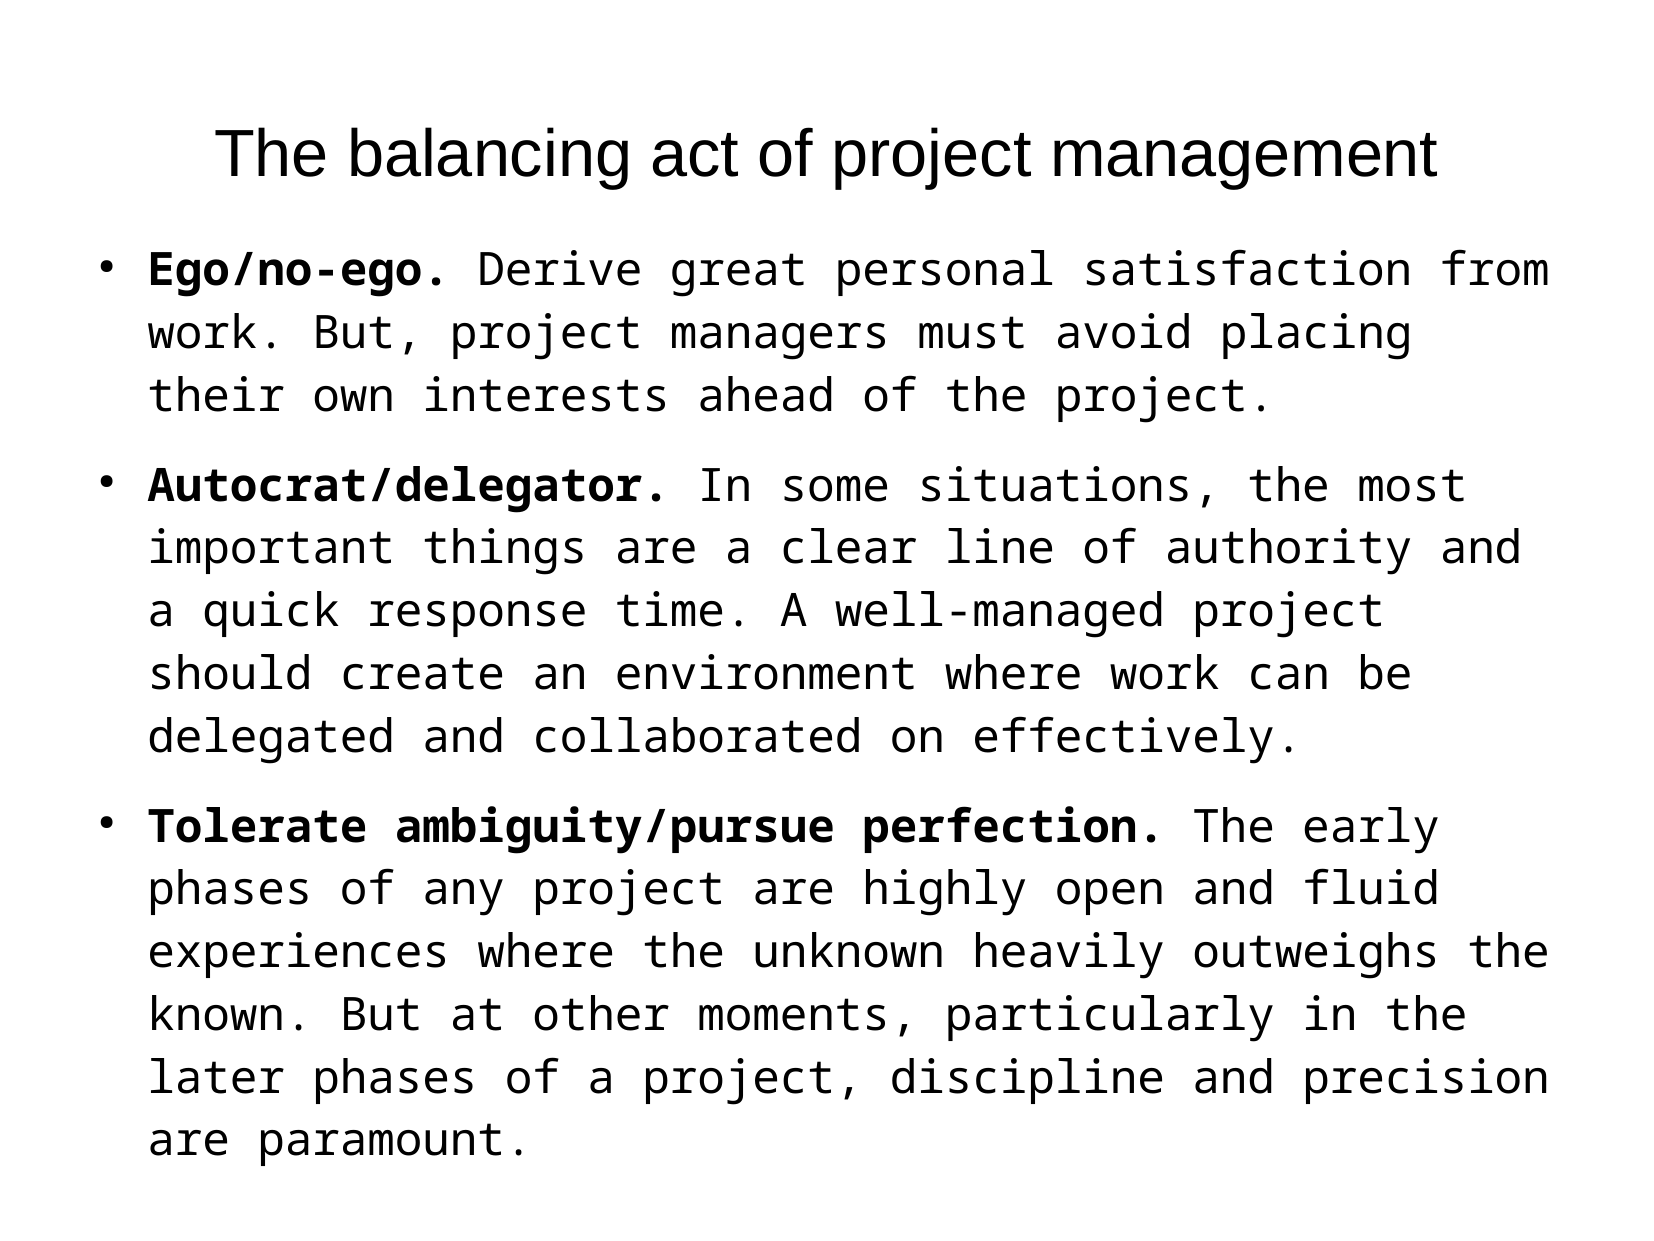

# The balancing act of project management
Ego/no-ego. Derive great personal satisfaction from work. But, project managers must avoid placing their own interests ahead of the project.
Autocrat/delegator. In some situations, the most important things are a clear line of authority and a quick response time. A well-managed project should create an environment where work can be delegated and collaborated on effectively.
Tolerate ambiguity/pursue perfection. The early phases of any project are highly open and fluid experiences where the unknown heavily outweighs the known. But at other moments, particularly in the later phases of a project, discipline and precision are paramount.